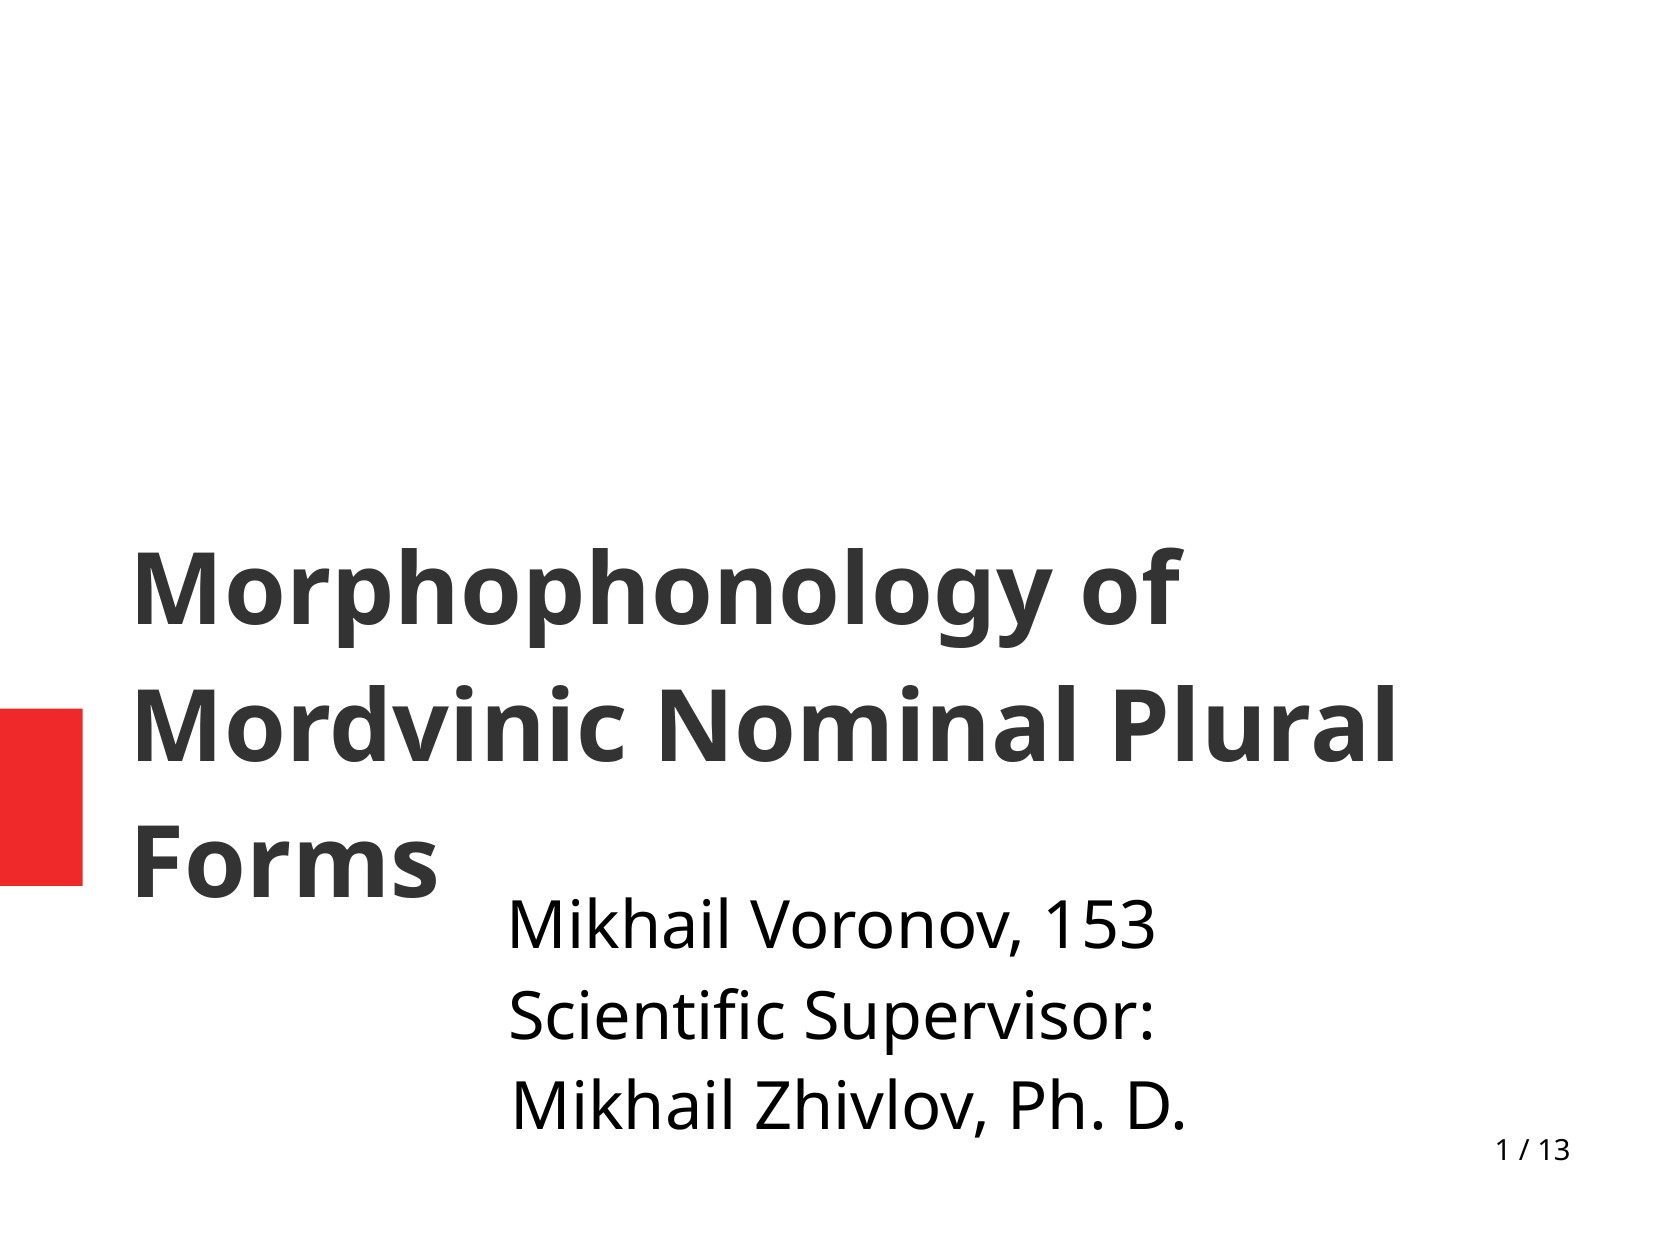

# Morphophonology of Mordvinic Nominal Plural Forms
Mikhail Voronov, 153
Scientific Supervisor:
 Mikhail Zhivlov, Ph. D.
1